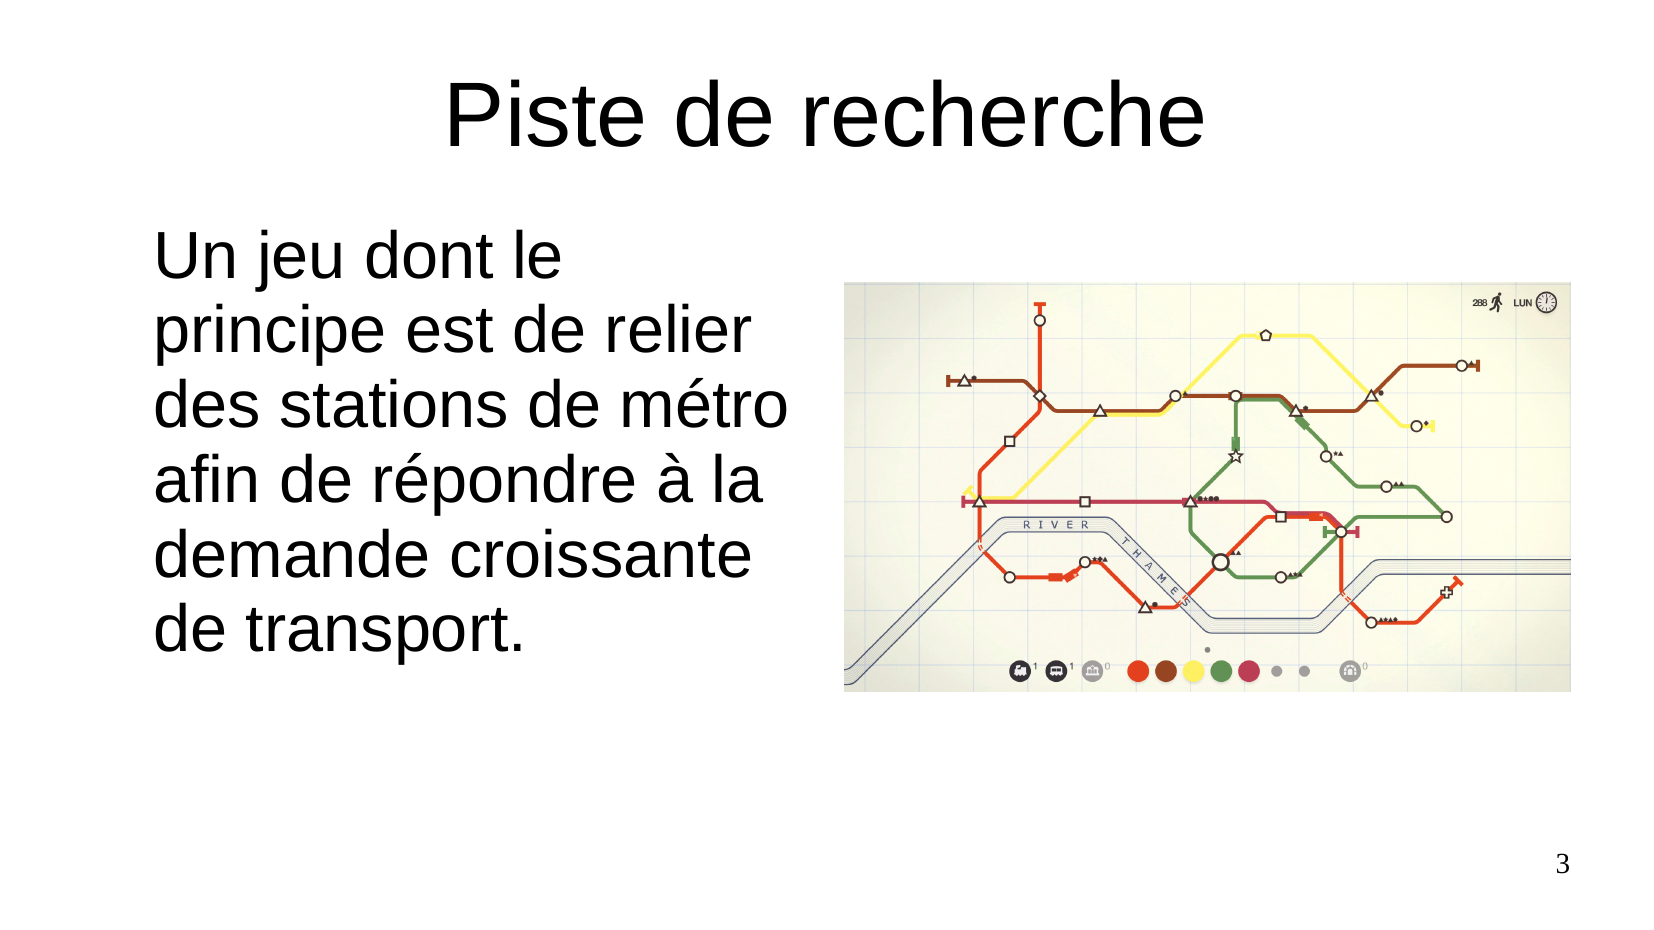

Piste de recherche
# Un jeu dont le principe est de relier des stations de métro afin de répondre à la demande croissante de transport.
3